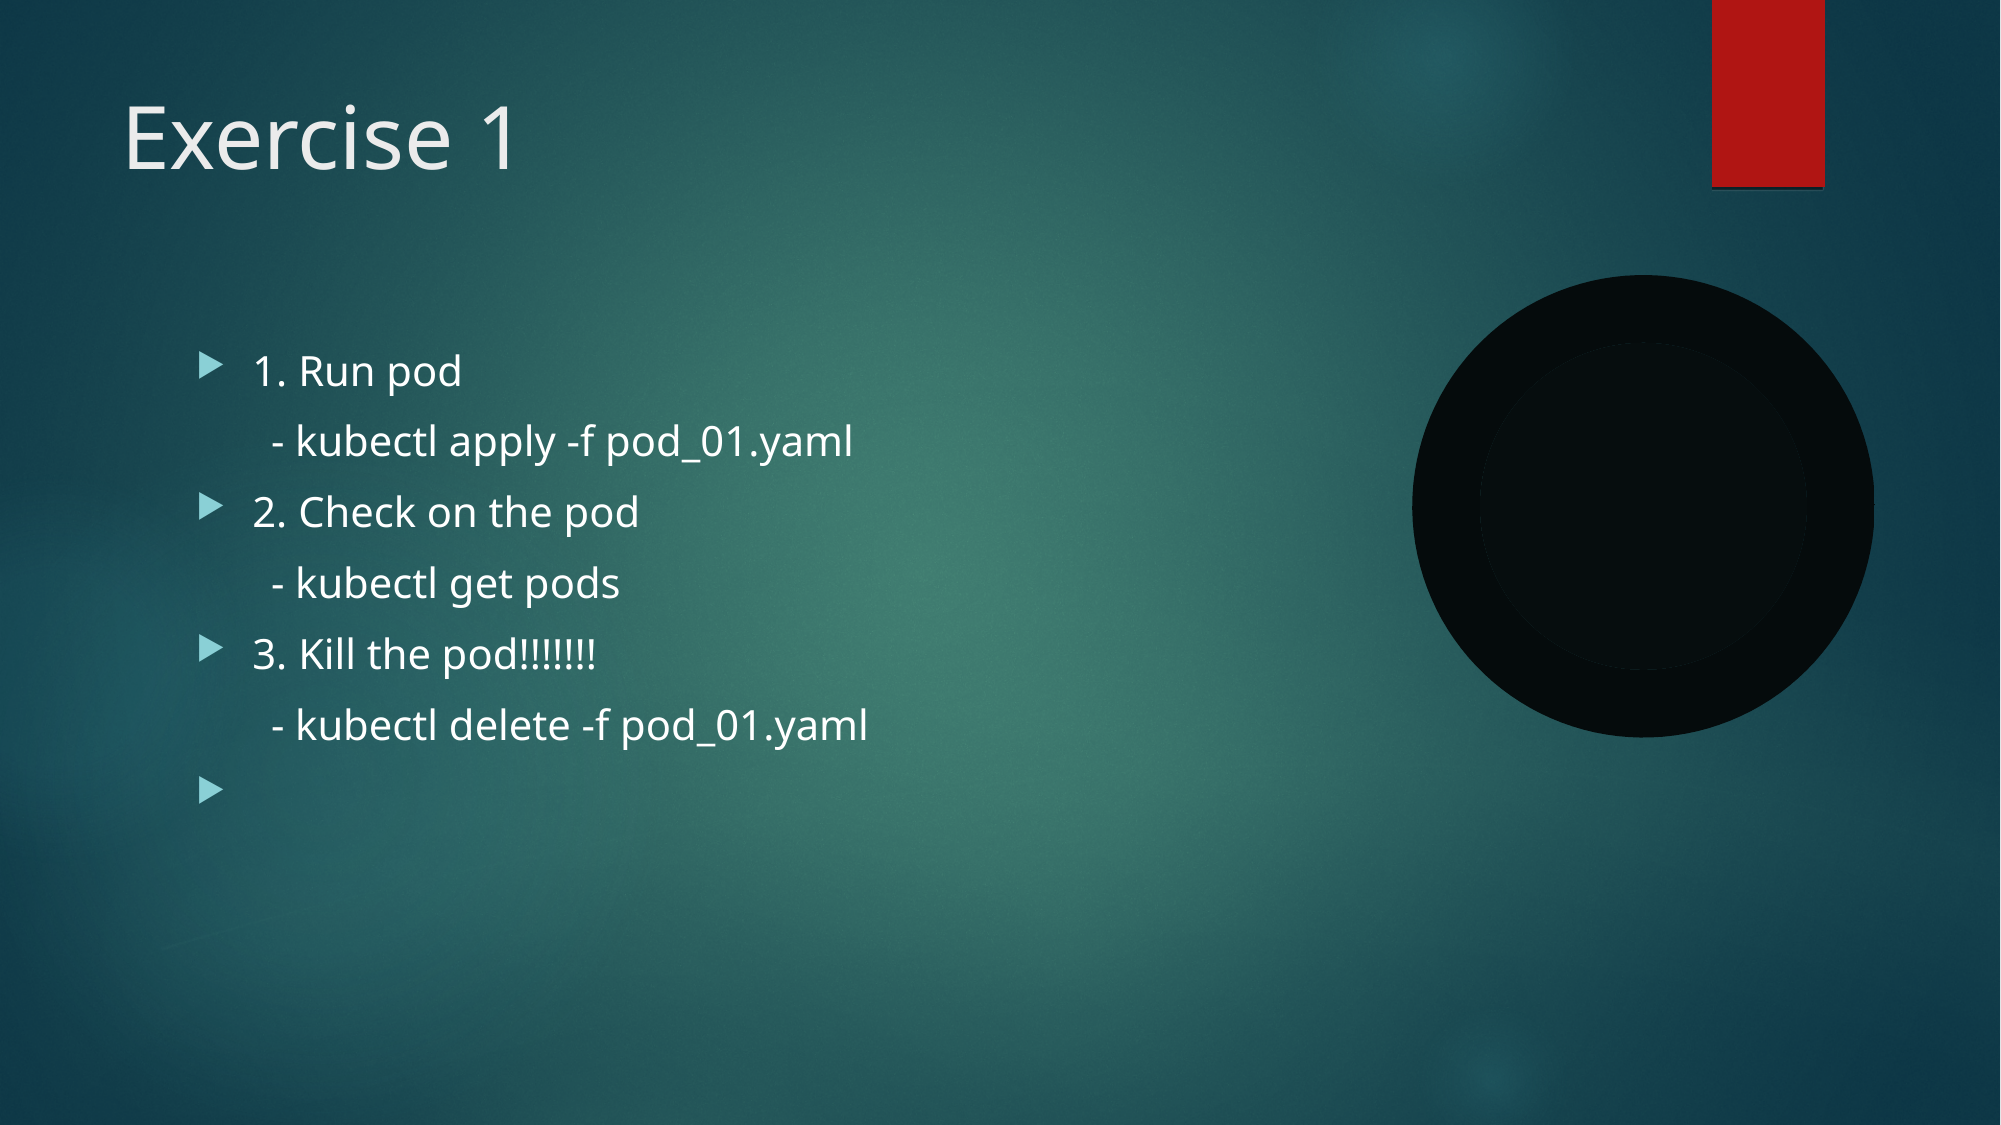

# Exercise 1
1. Run pod
	- kubectl apply -f pod_01.yaml
2. Check on the pod
	- kubectl get pods
3. Kill the pod!!!!!!!
	- kubectl delete -f pod_01.yaml